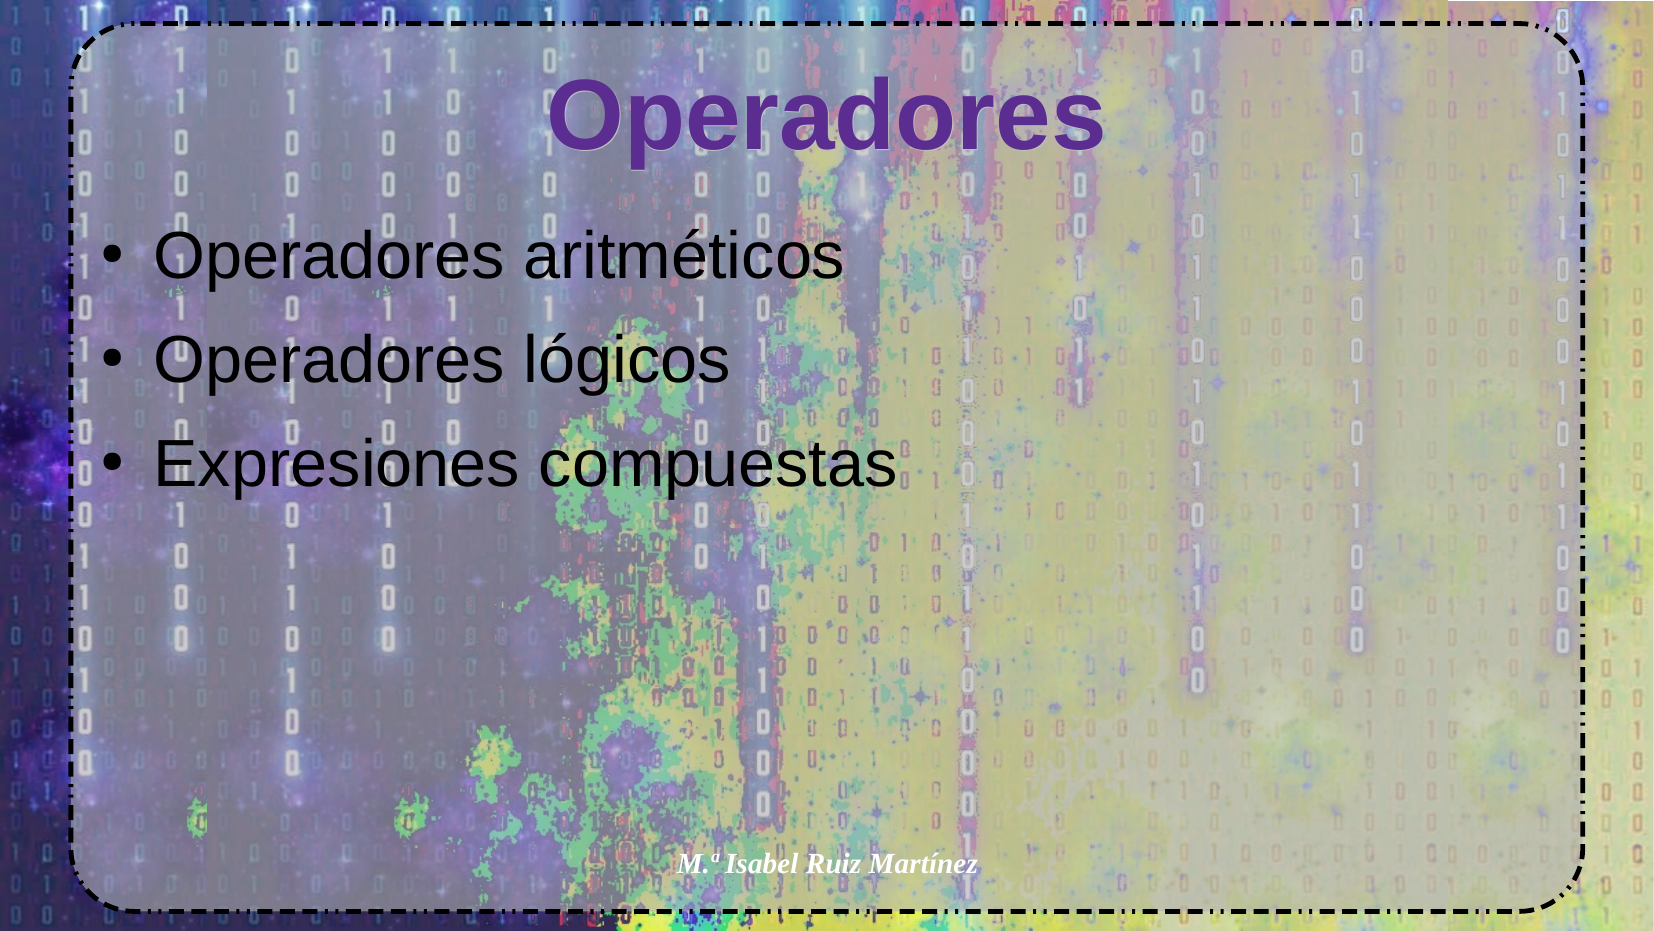

# Operadores
Operadores aritméticos
Operadores lógicos
Expresiones compuestas